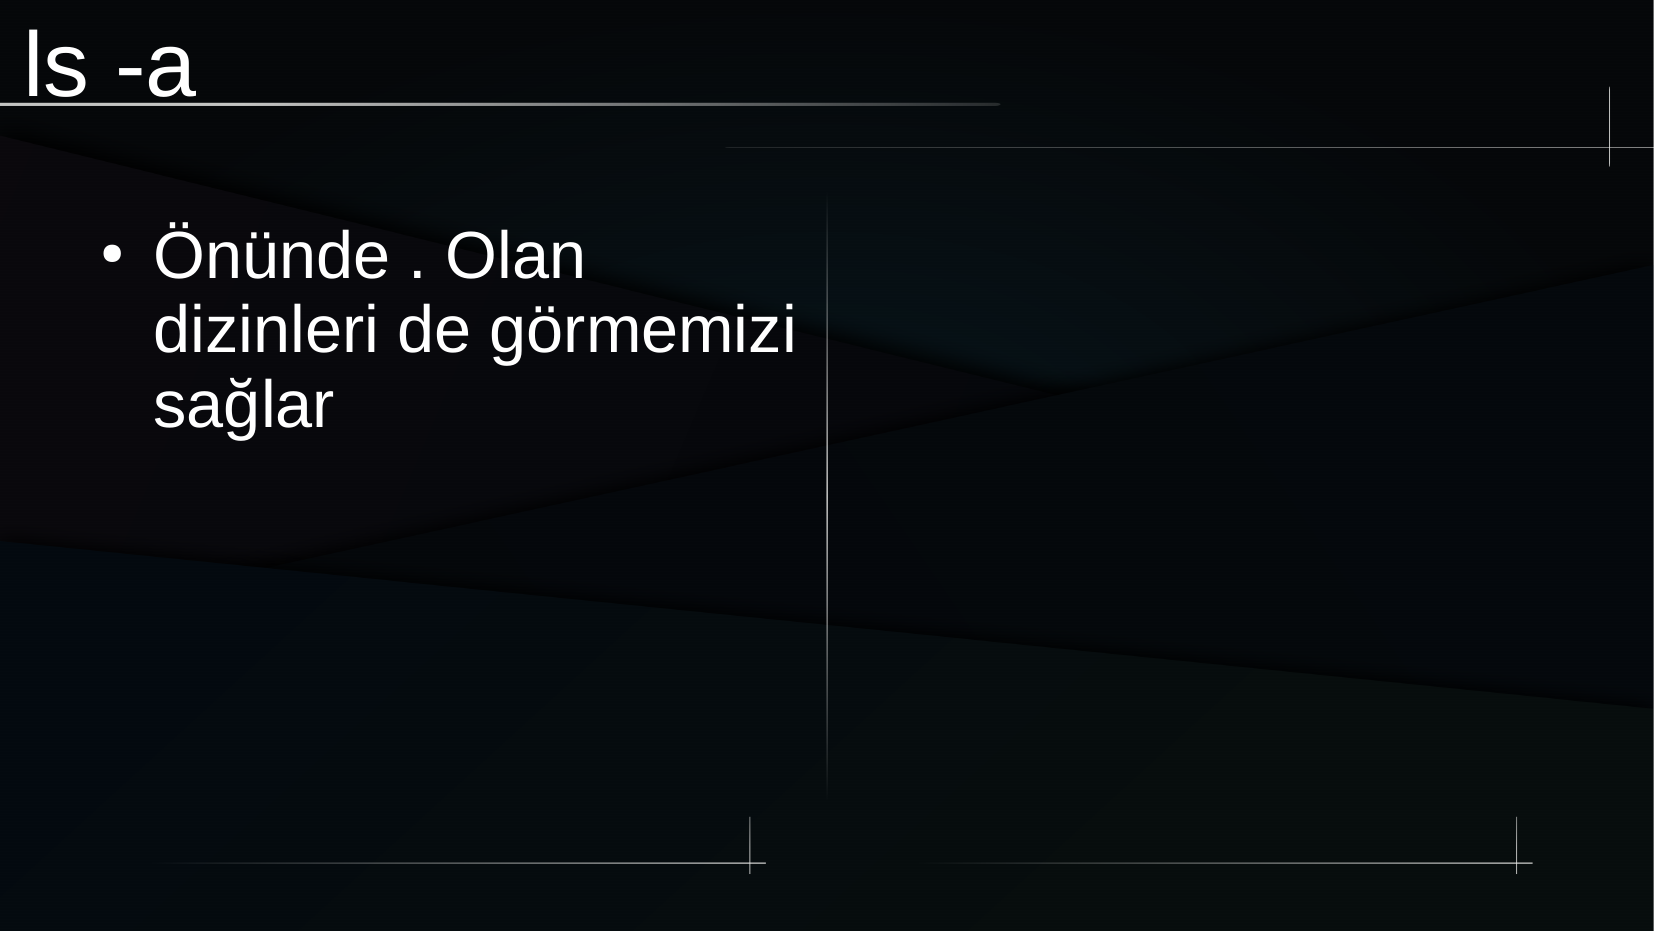

# ls -a
Önünde . Olan dizinleri de görmemizi sağlar